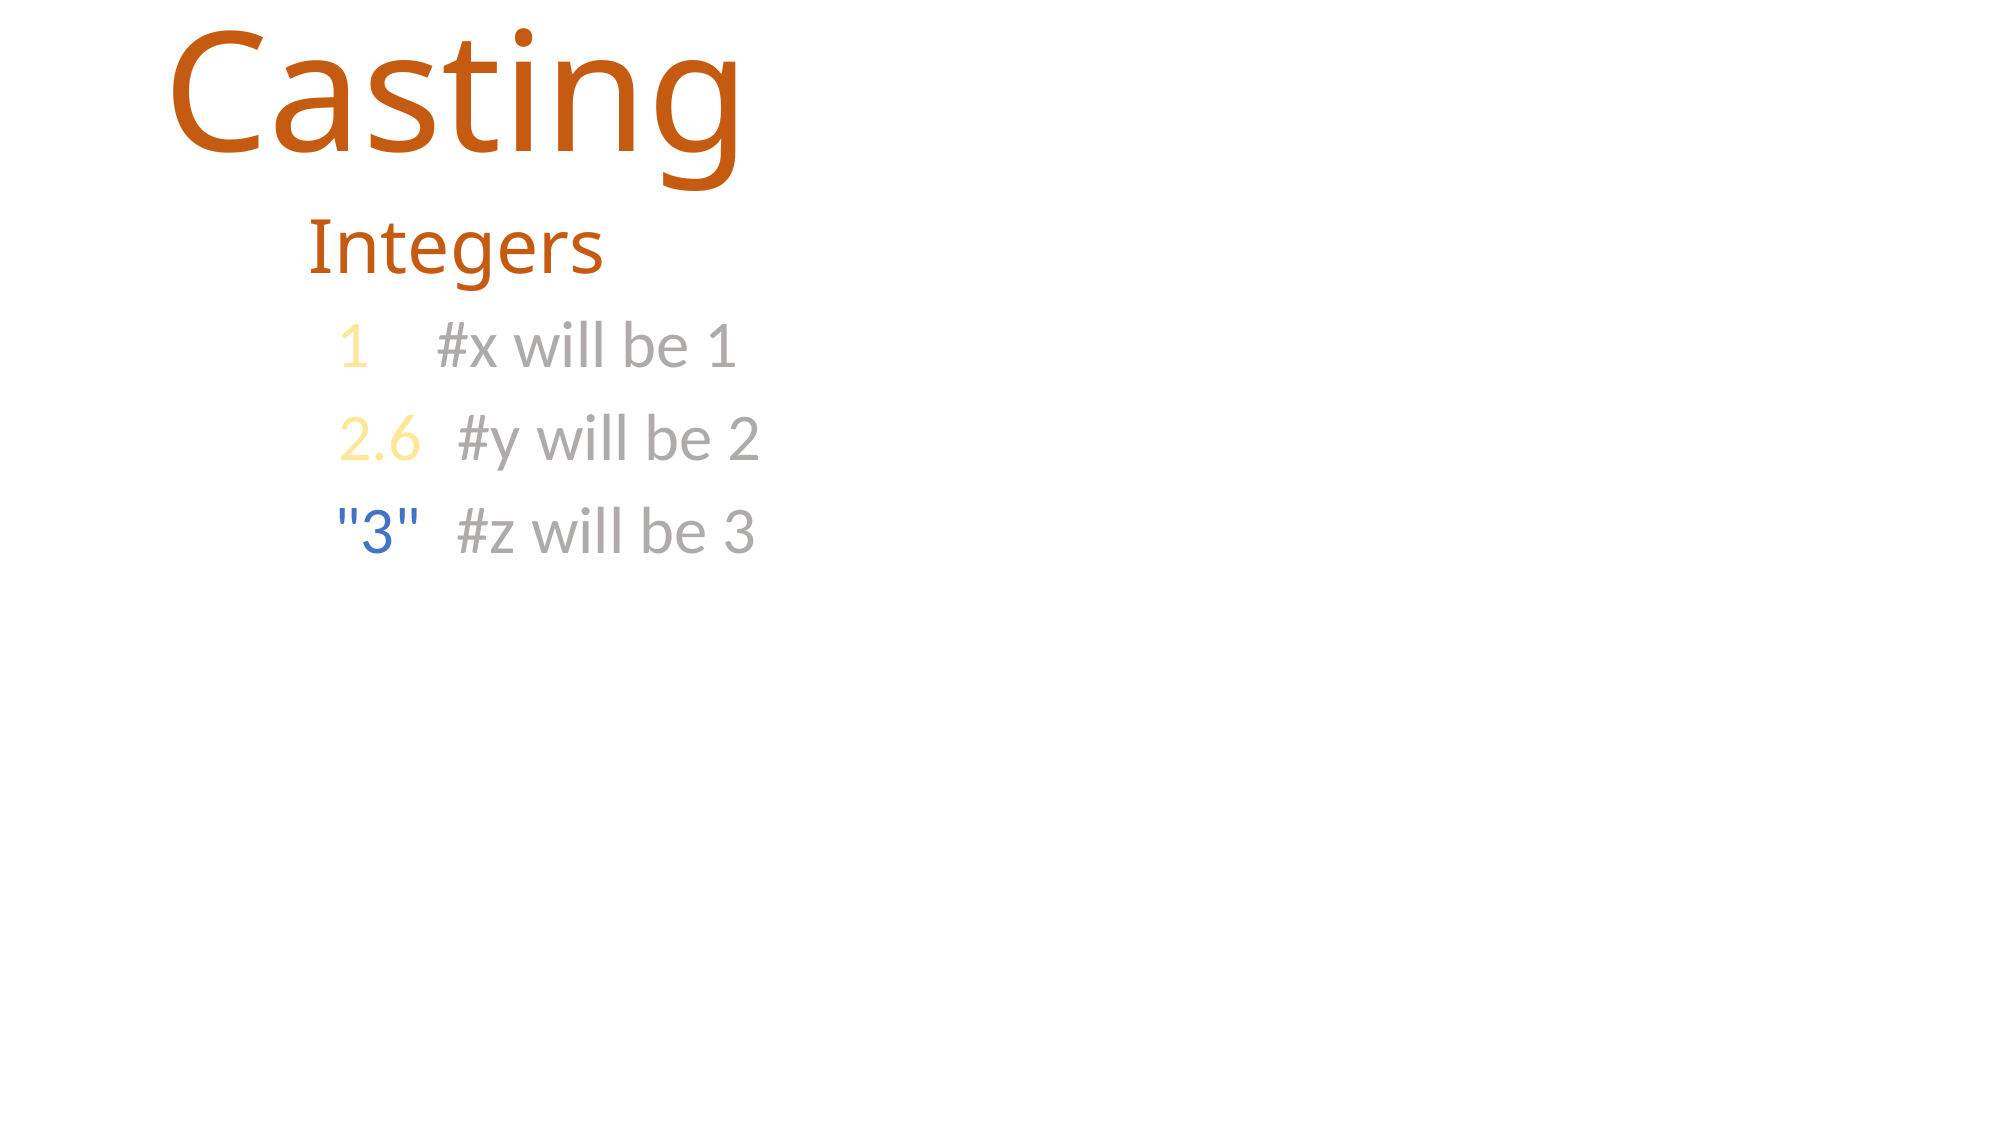

# Casting
Integers
x = int(1) #x will be 1
y = int(2.6) #y will be 2
z = int("3") #z will be 3